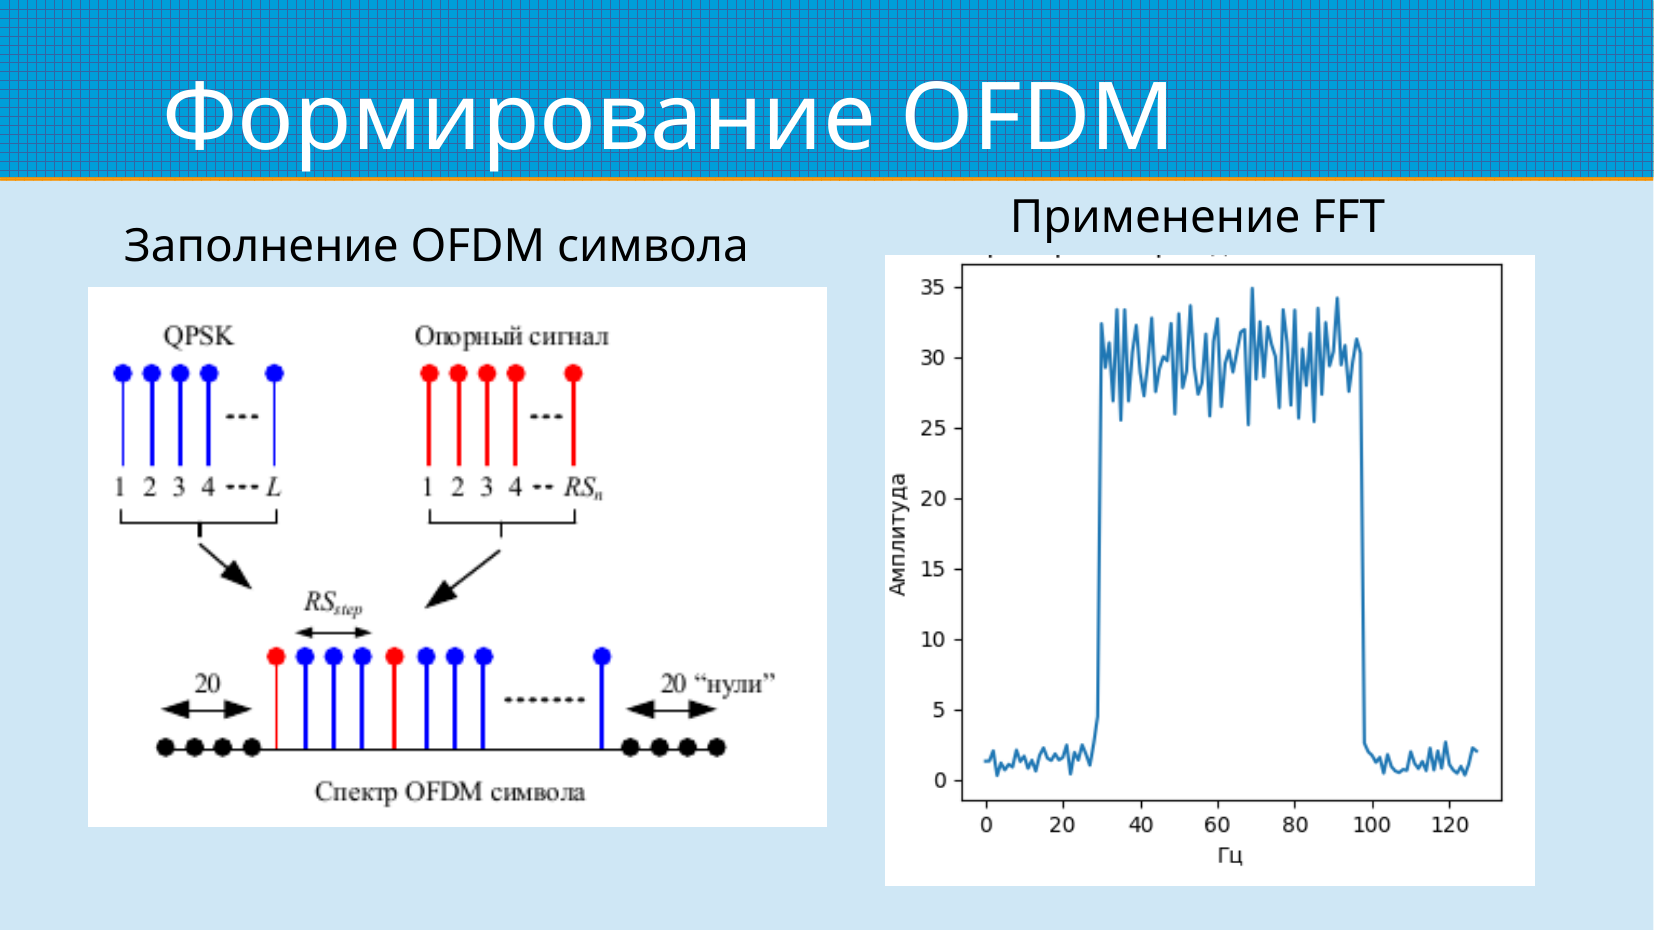

# Формирование OFDM
Заполнение OFDM символа
Применение FFT